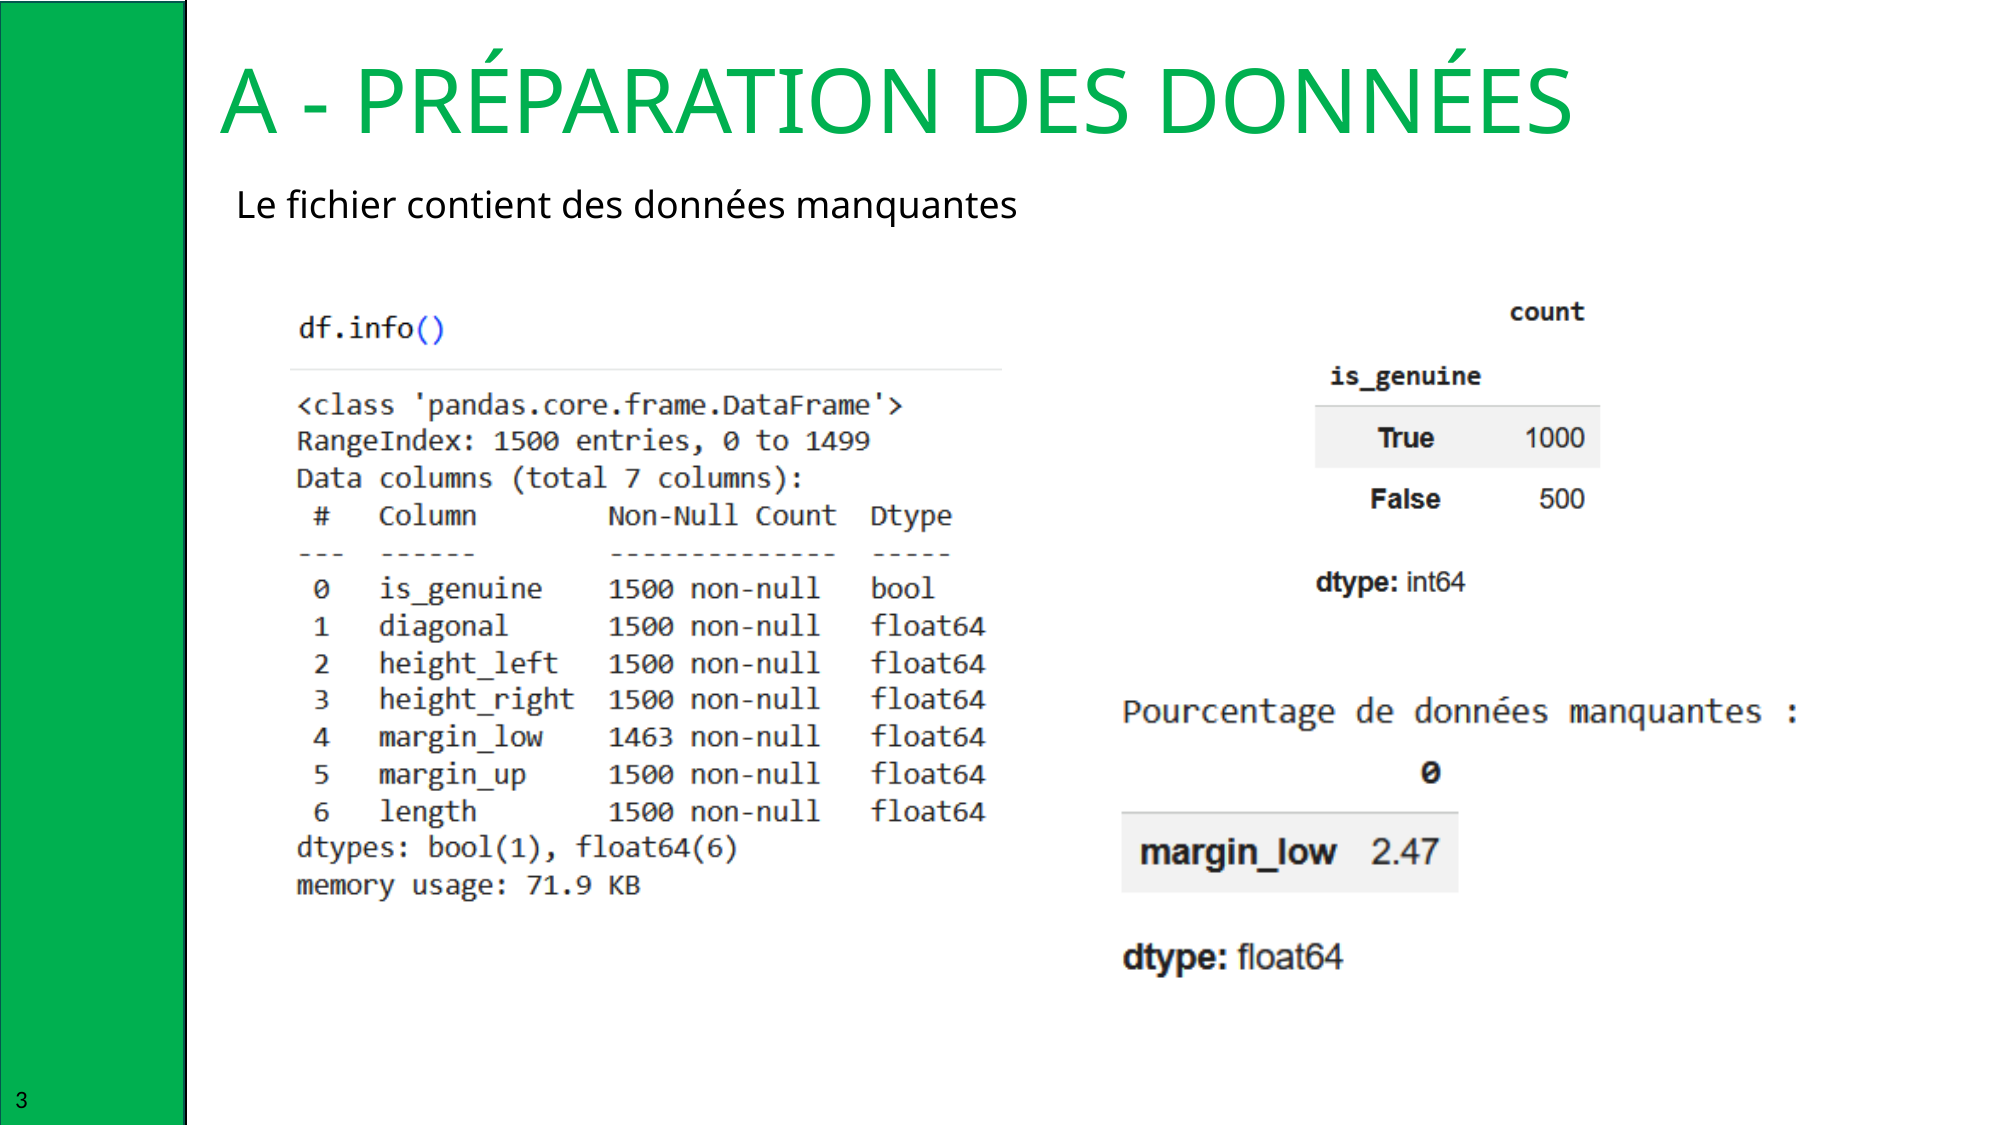

# A - Préparation des données
Le fichier contient des données manquantes